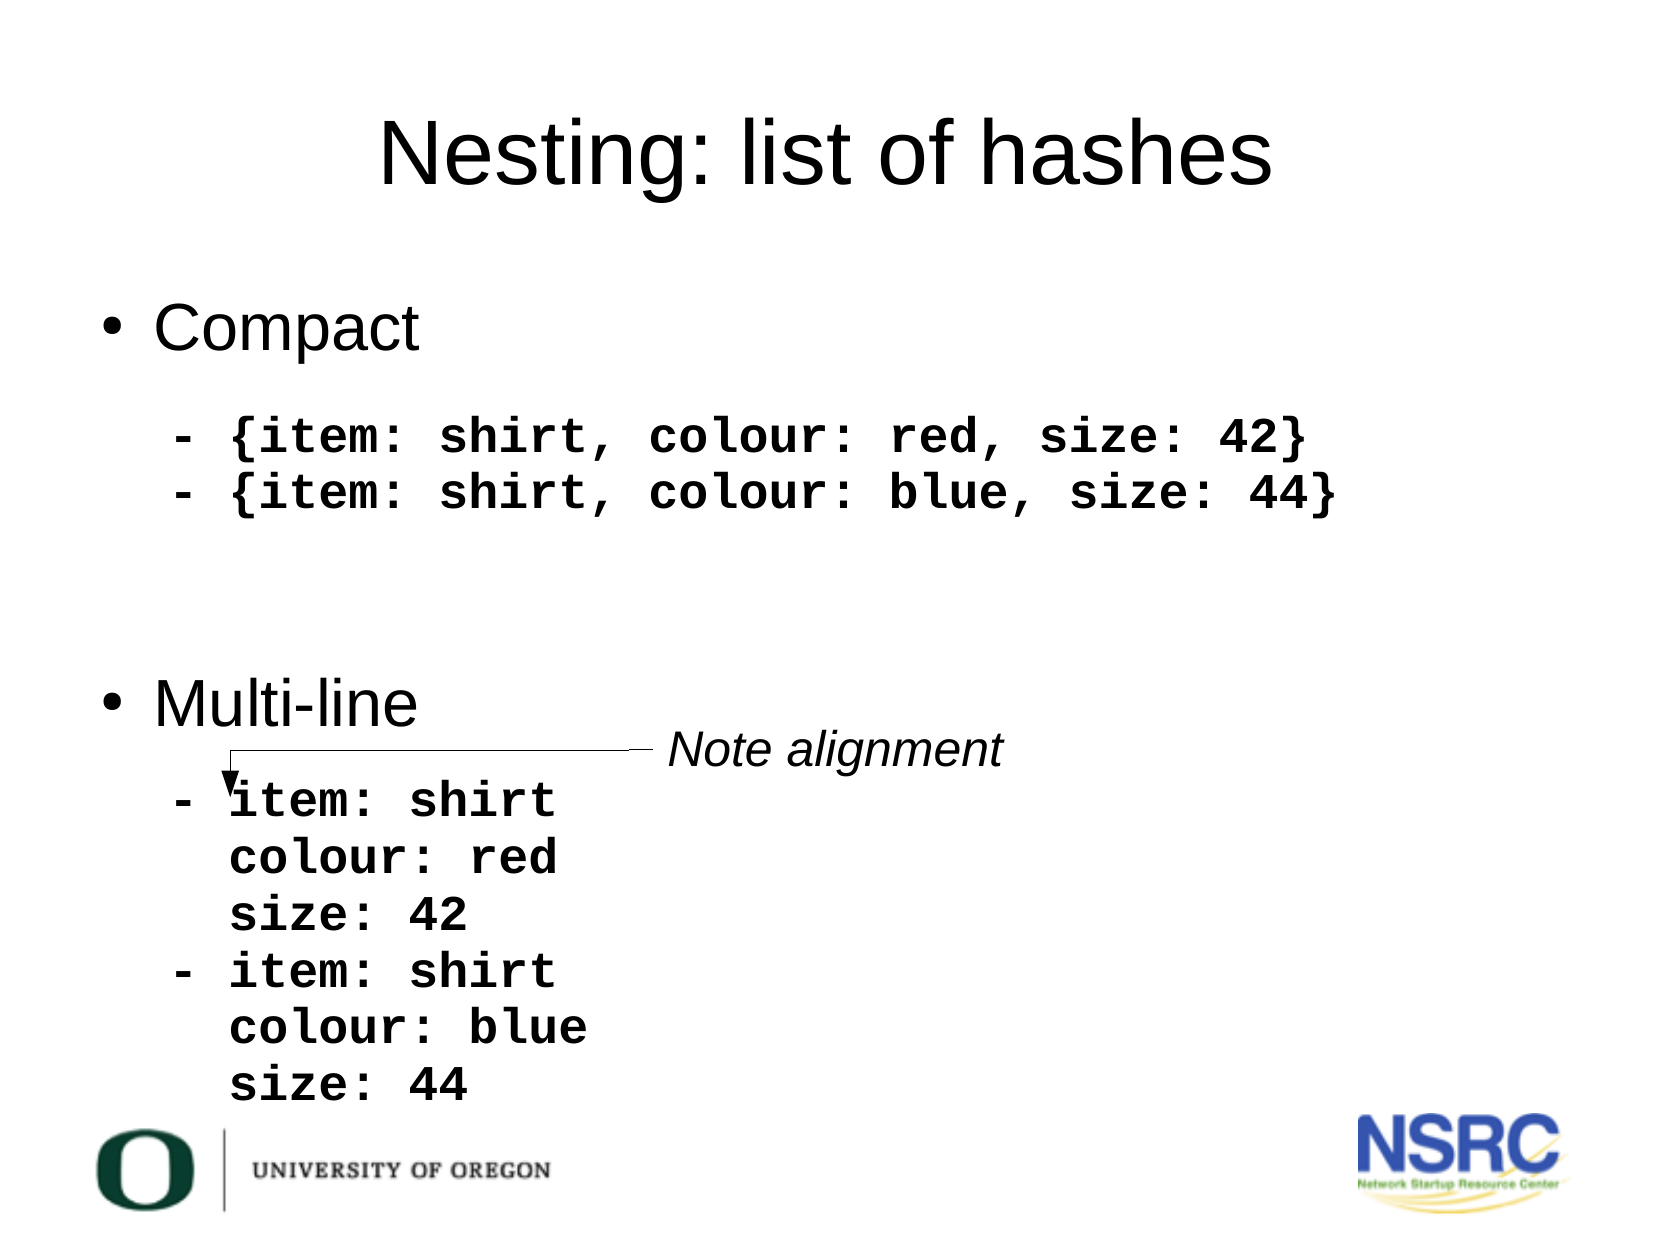

# Nesting: list of hashes
Compact
- {item: shirt, colour: red, size: 42}
- {item: shirt, colour: blue, size: 44}
Multi-line
Note alignment
- item: shirt
 colour: red
 size: 42
- item: shirt
 colour: blue
 size: 44